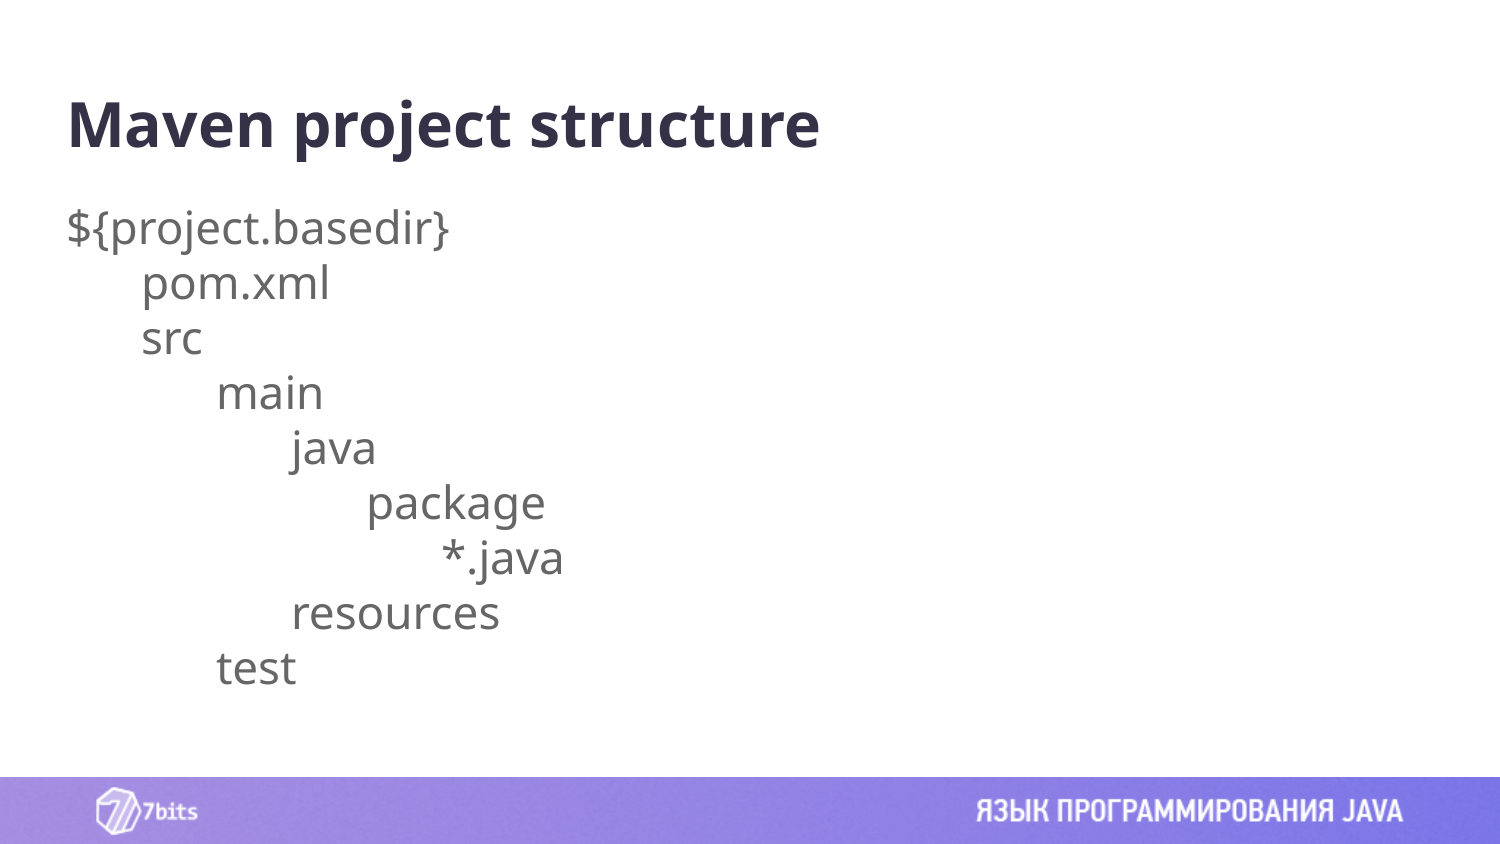

# Maven project structure
${project.basedir}
	pom.xml
	src
		main
			java
				package
					*.java
			resources
		test